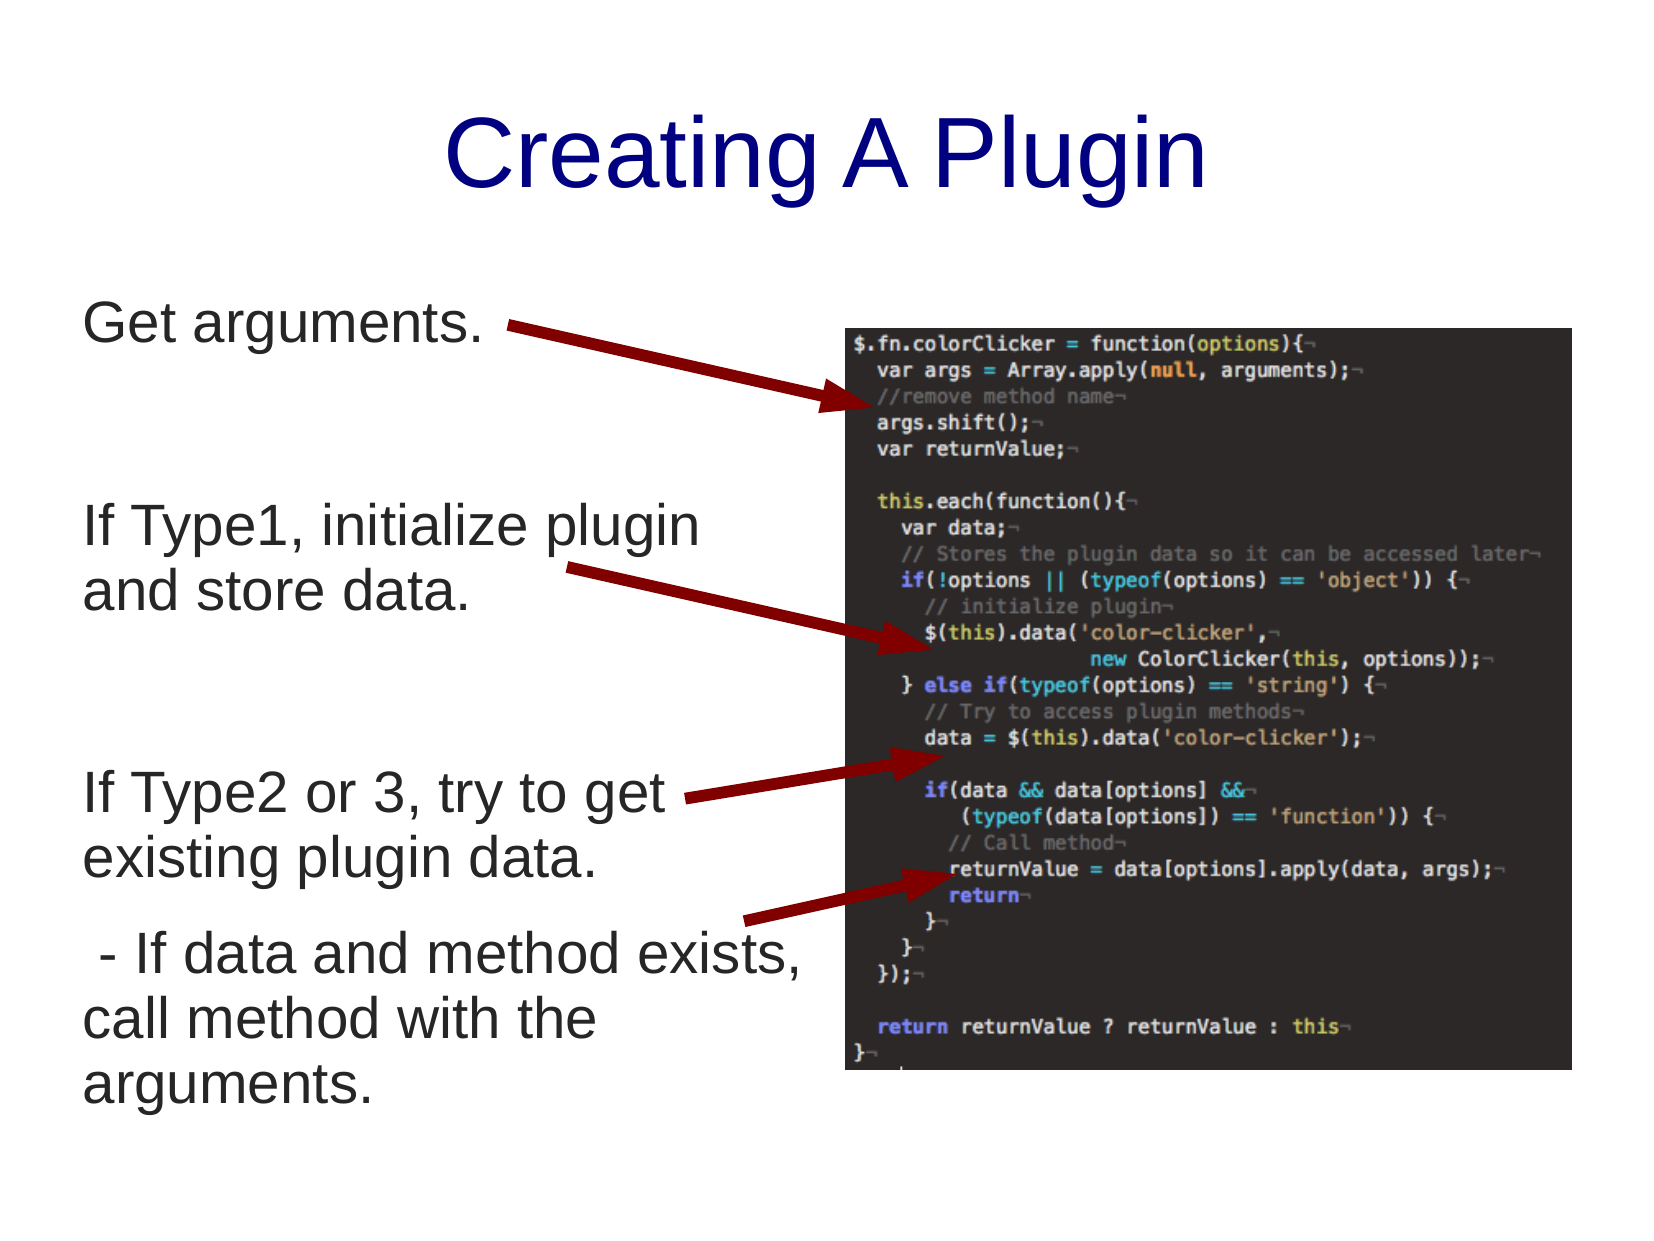

# Creating A Plugin
Get arguments.
If Type1, initialize plugin and store data.
If Type2 or 3, try to get existing plugin data.
 - If data and method exists, call method with the arguments.